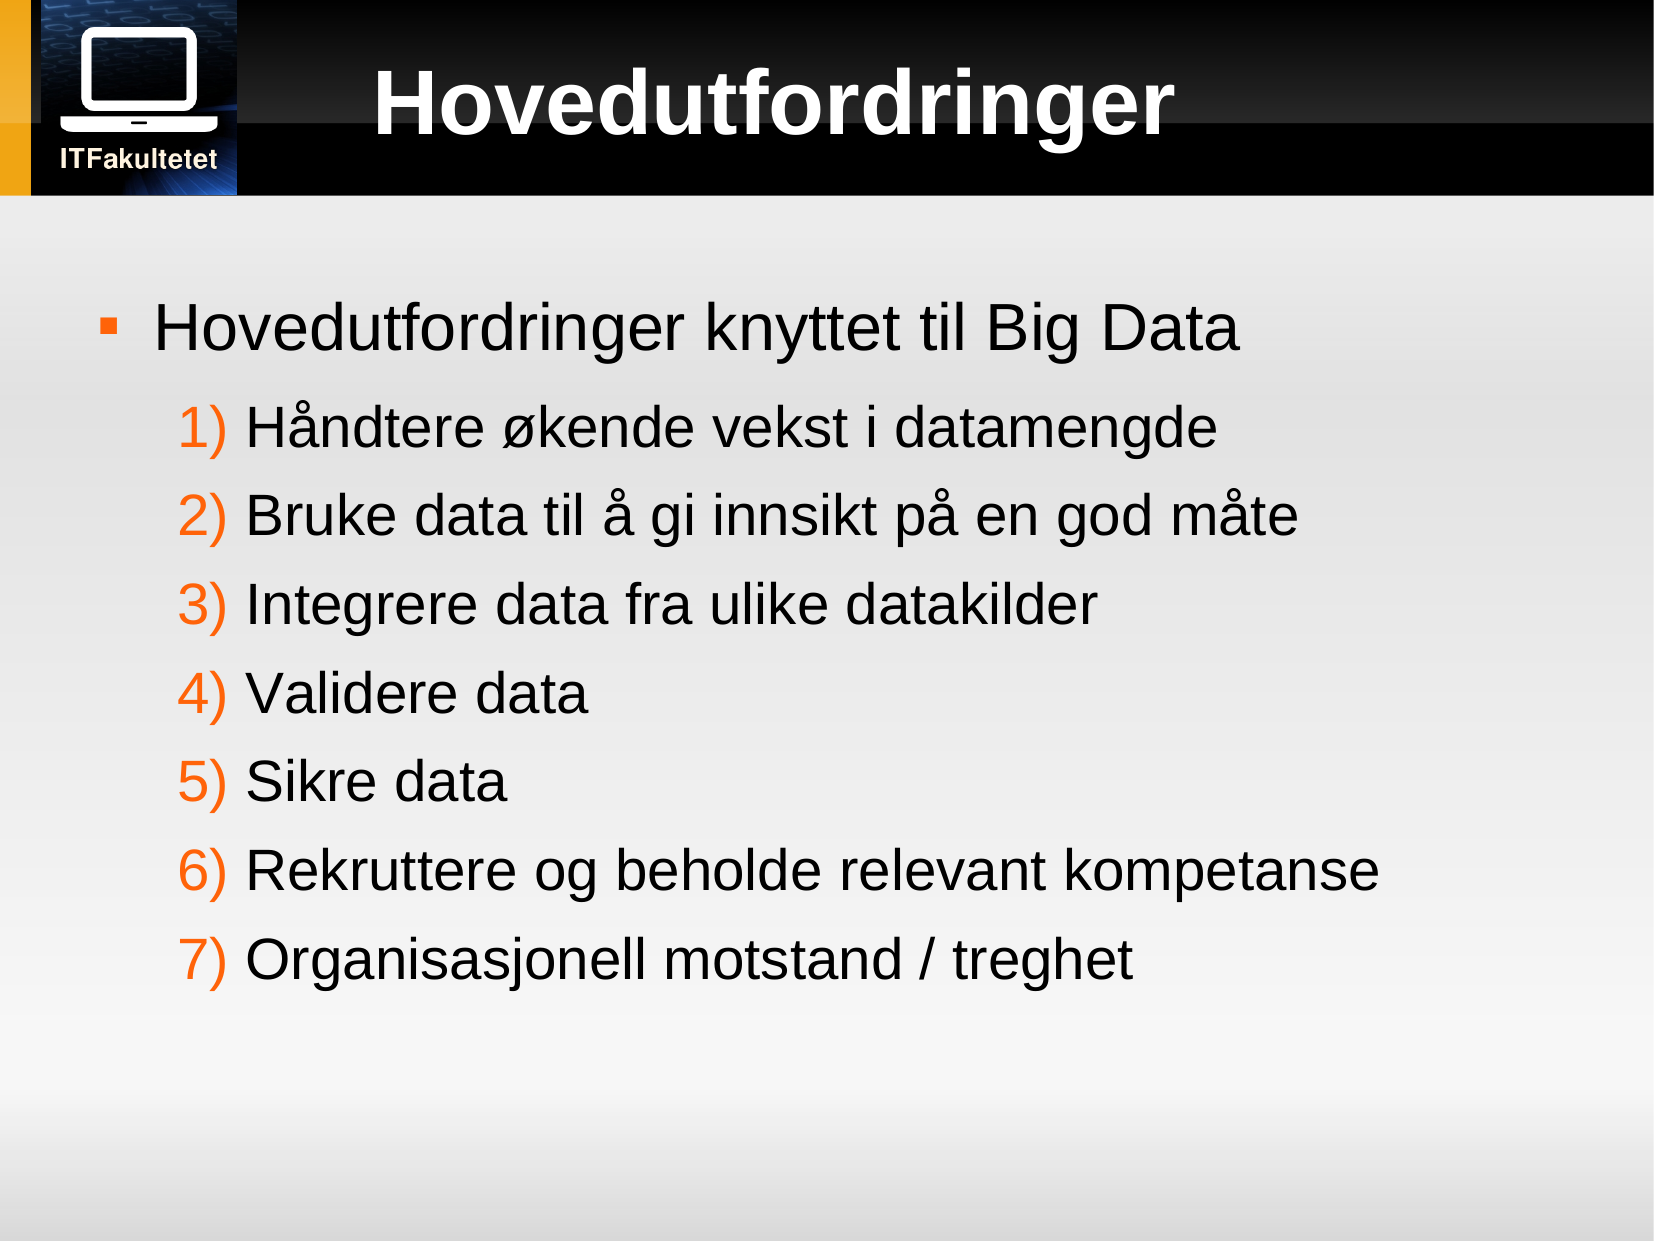

# Hovedutfordringer
Hovedutfordringer knyttet til Big Data
 Håndtere økende vekst i datamengde
 Bruke data til å gi innsikt på en god måte
 Integrere data fra ulike datakilder
 Validere data
 Sikre data
 Rekruttere og beholde relevant kompetanse
 Organisasjonell motstand / treghet